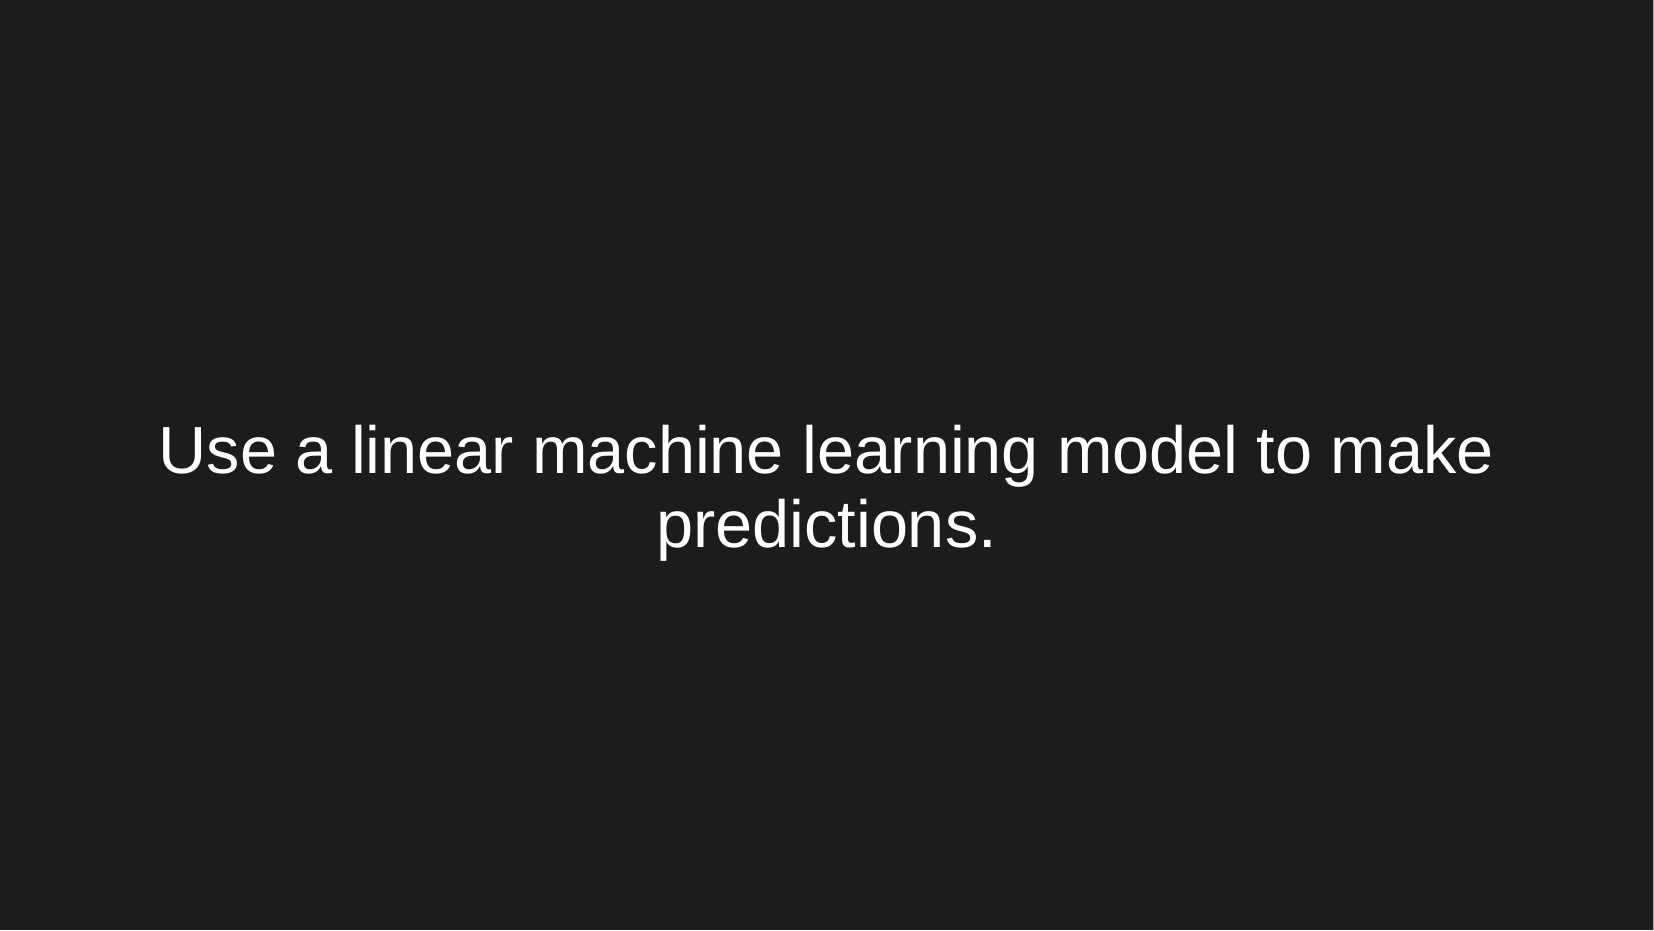

# Use a linear machine learning model to make predictions.